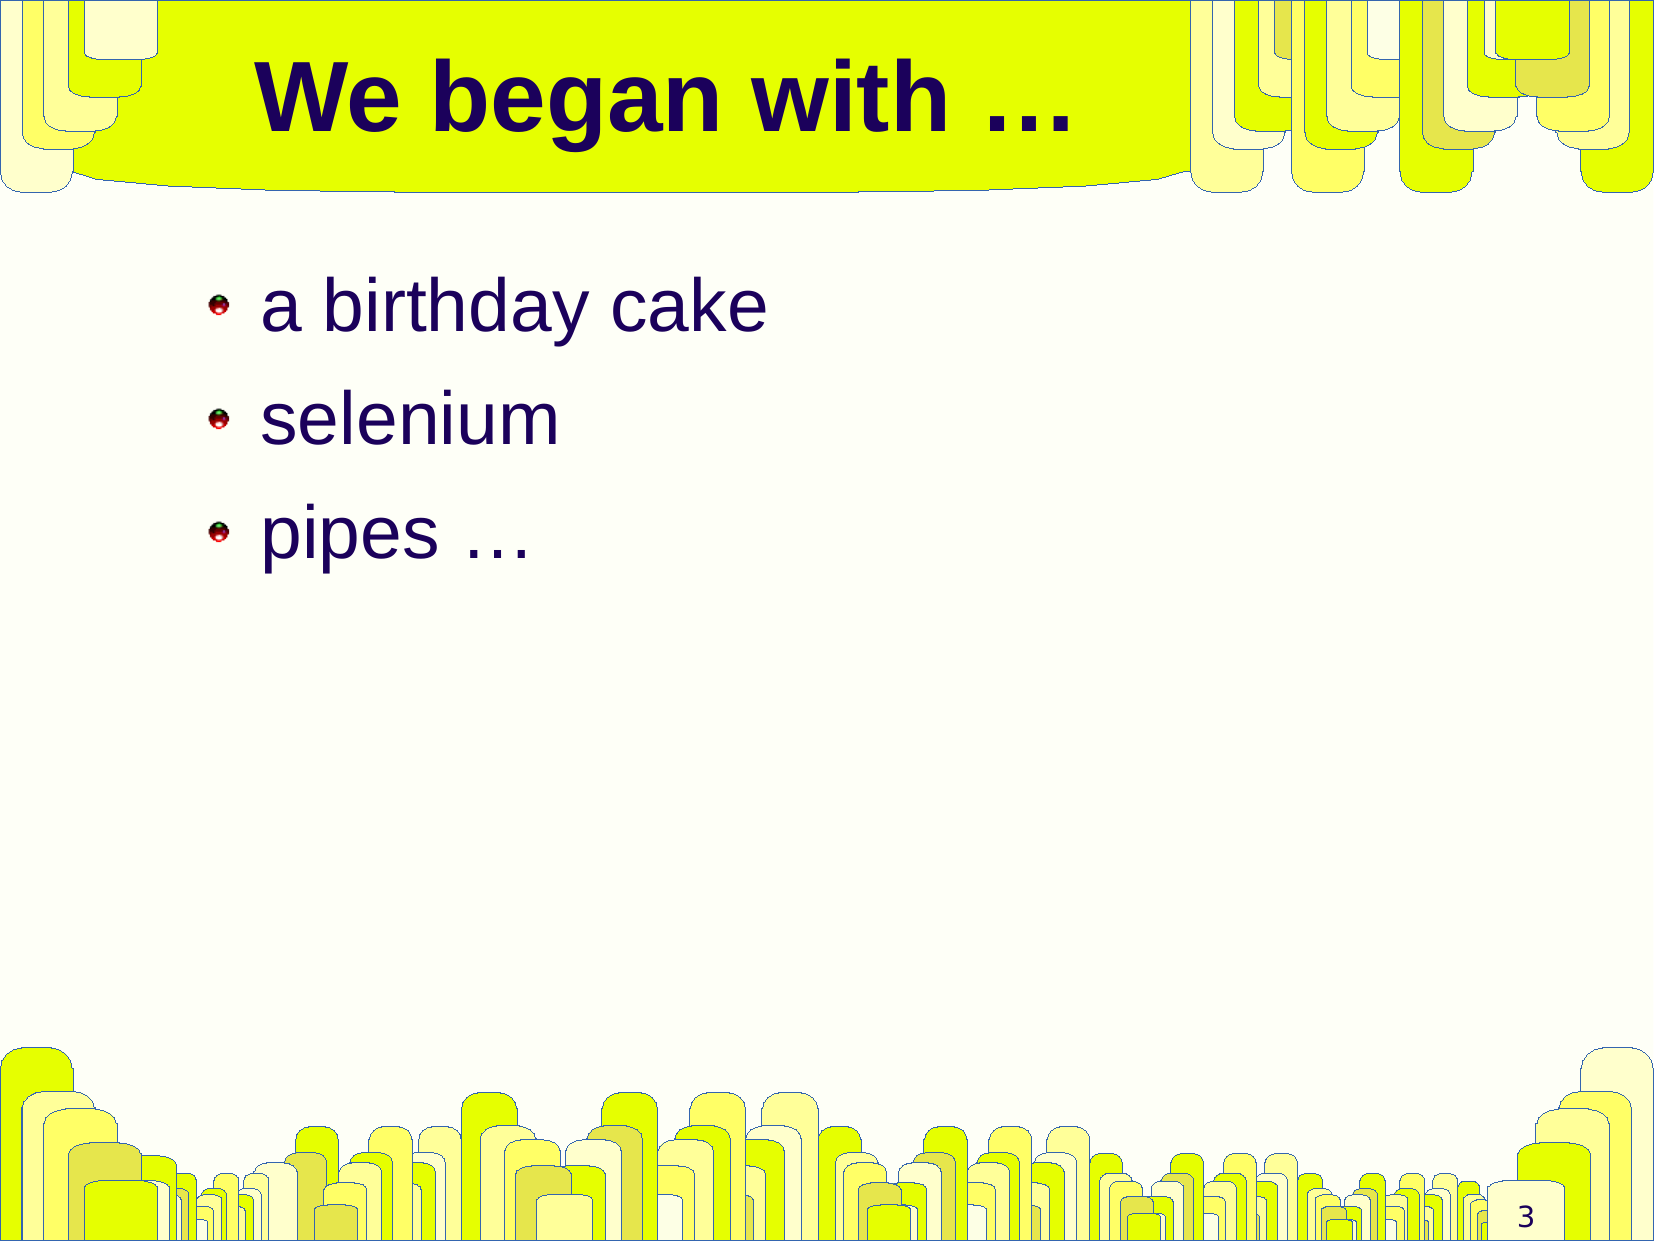

# We began with …
a birthday cake
selenium
pipes …